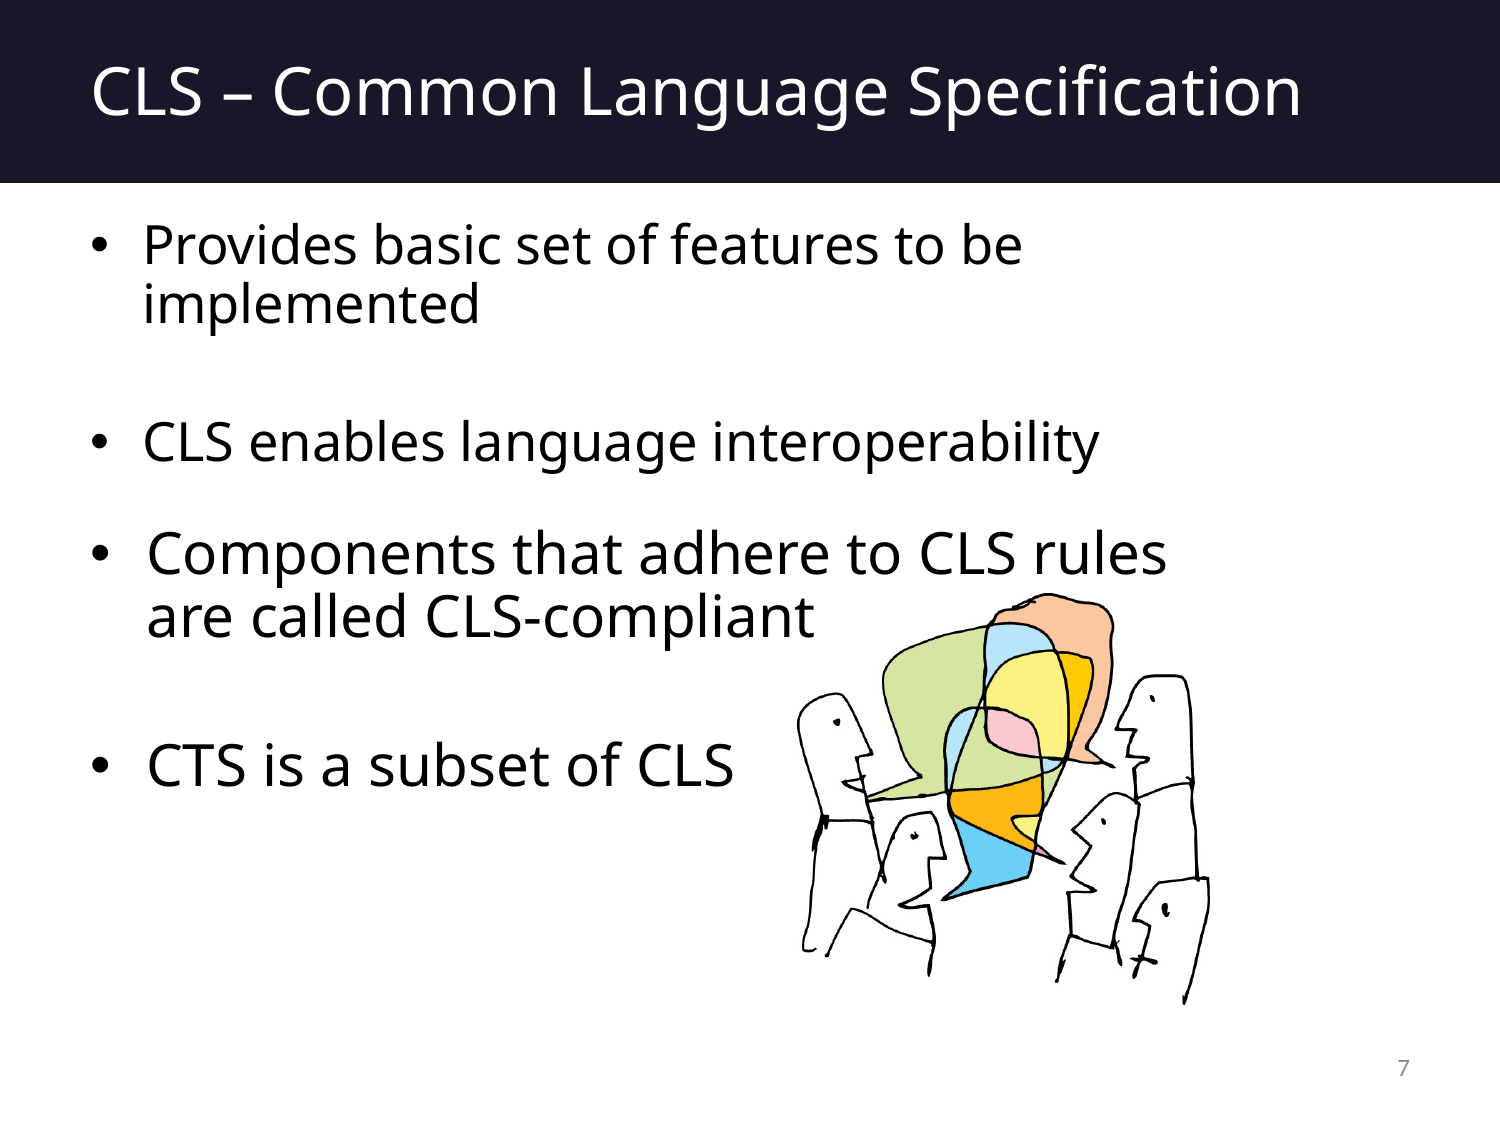

CLS – Common Language Specification
# Provides basic set of features to be implemented
CLS enables language interoperability
Components that adhere to CLS rules are called CLS-compliant
CTS is a subset of CLS